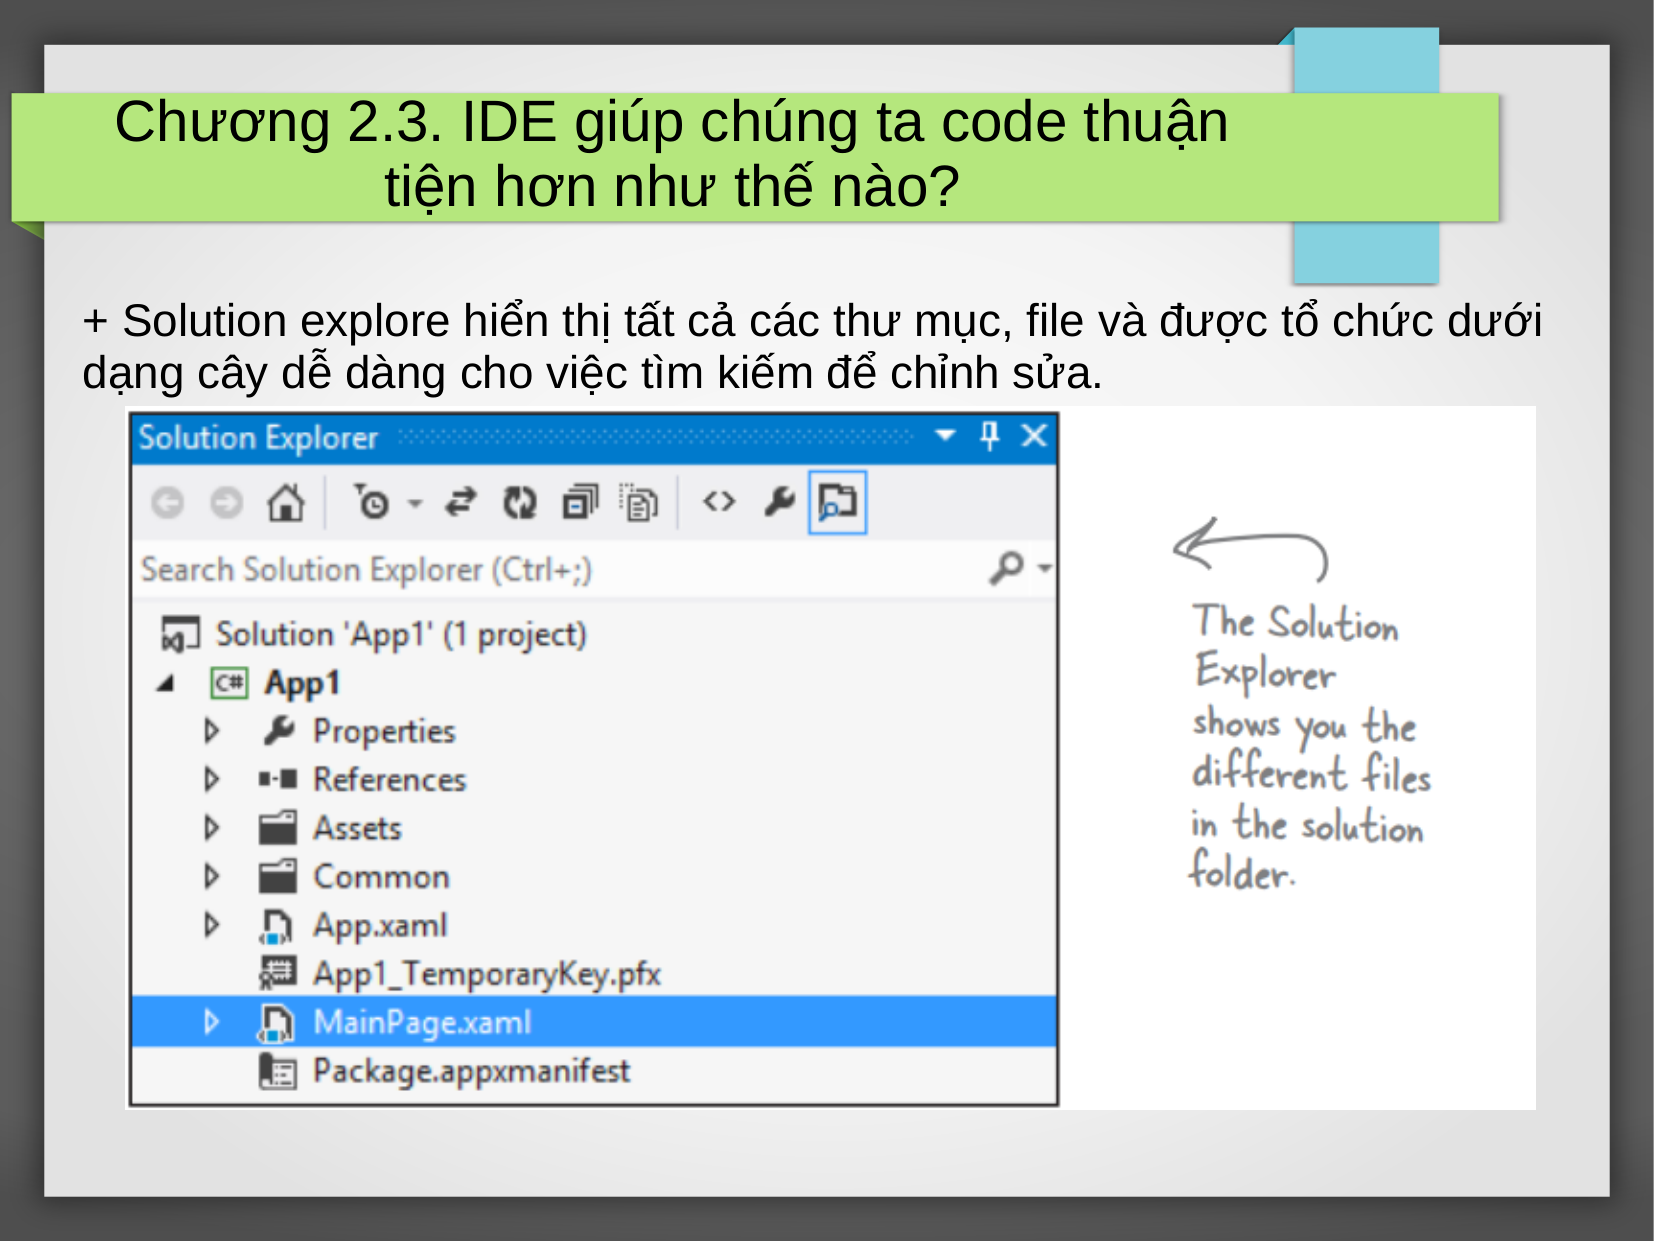

# Chương 2.3. IDE giúp chúng ta code thuận tiện hơn như thế nào?
+ Solution explore hiển thị tất cả các thư mục, file và được tổ chức dưới 	dạng cây dễ dàng cho việc tìm kiếm để chỉnh sửa.